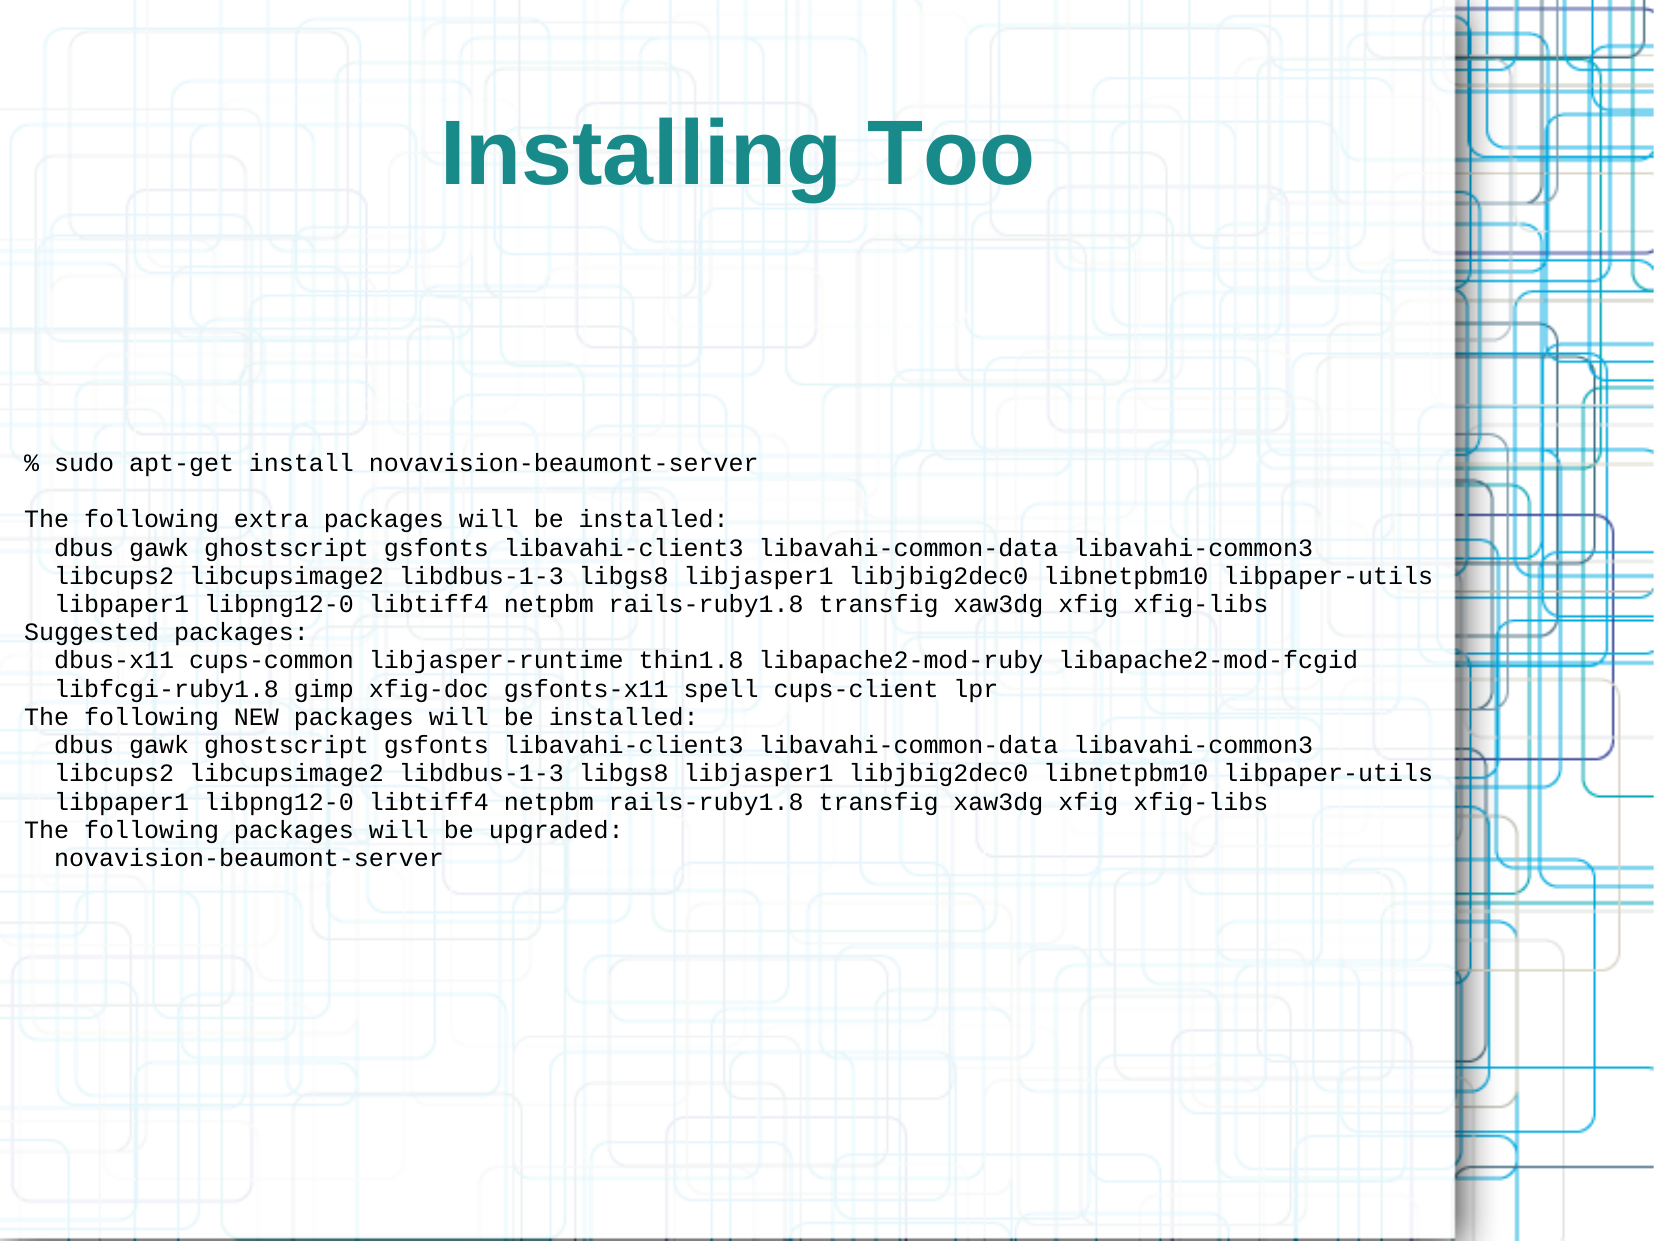

# Installing Too
% sudo apt-get install novavision-beaumont-server
The following extra packages will be installed:
 dbus gawk ghostscript gsfonts libavahi-client3 libavahi-common-data libavahi-common3
 libcups2 libcupsimage2 libdbus-1-3 libgs8 libjasper1 libjbig2dec0 libnetpbm10 libpaper-utils
 libpaper1 libpng12-0 libtiff4 netpbm rails-ruby1.8 transfig xaw3dg xfig xfig-libs
Suggested packages:
 dbus-x11 cups-common libjasper-runtime thin1.8 libapache2-mod-ruby libapache2-mod-fcgid
 libfcgi-ruby1.8 gimp xfig-doc gsfonts-x11 spell cups-client lpr
The following NEW packages will be installed:
 dbus gawk ghostscript gsfonts libavahi-client3 libavahi-common-data libavahi-common3
 libcups2 libcupsimage2 libdbus-1-3 libgs8 libjasper1 libjbig2dec0 libnetpbm10 libpaper-utils
 libpaper1 libpng12-0 libtiff4 netpbm rails-ruby1.8 transfig xaw3dg xfig xfig-libs
The following packages will be upgraded:
 novavision-beaumont-server